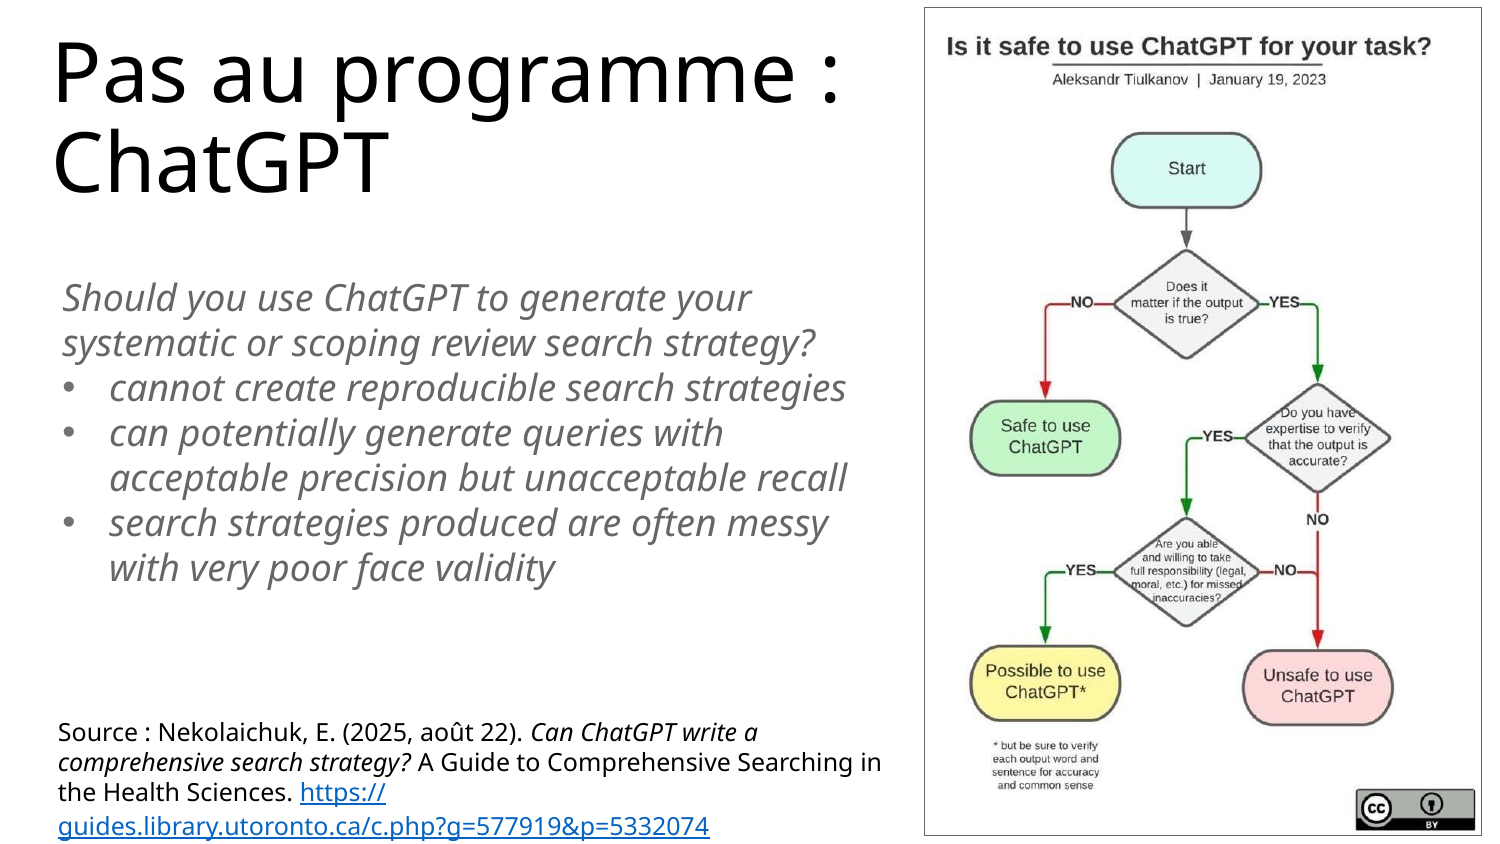

# Pas au programme : ChatGPT
Should you use ChatGPT to generate your systematic or scoping review search strategy?
cannot create reproducible search strategies
can potentially generate queries with acceptable precision but unacceptable recall
search strategies produced are often messy with very poor face validity
Source : Nekolaichuk, E. (2025, août 22). Can ChatGPT write a comprehensive search strategy? A Guide to Comprehensive Searching in the Health Sciences. https://guides.library.utoronto.ca/c.php?g=577919&p=5332074
4